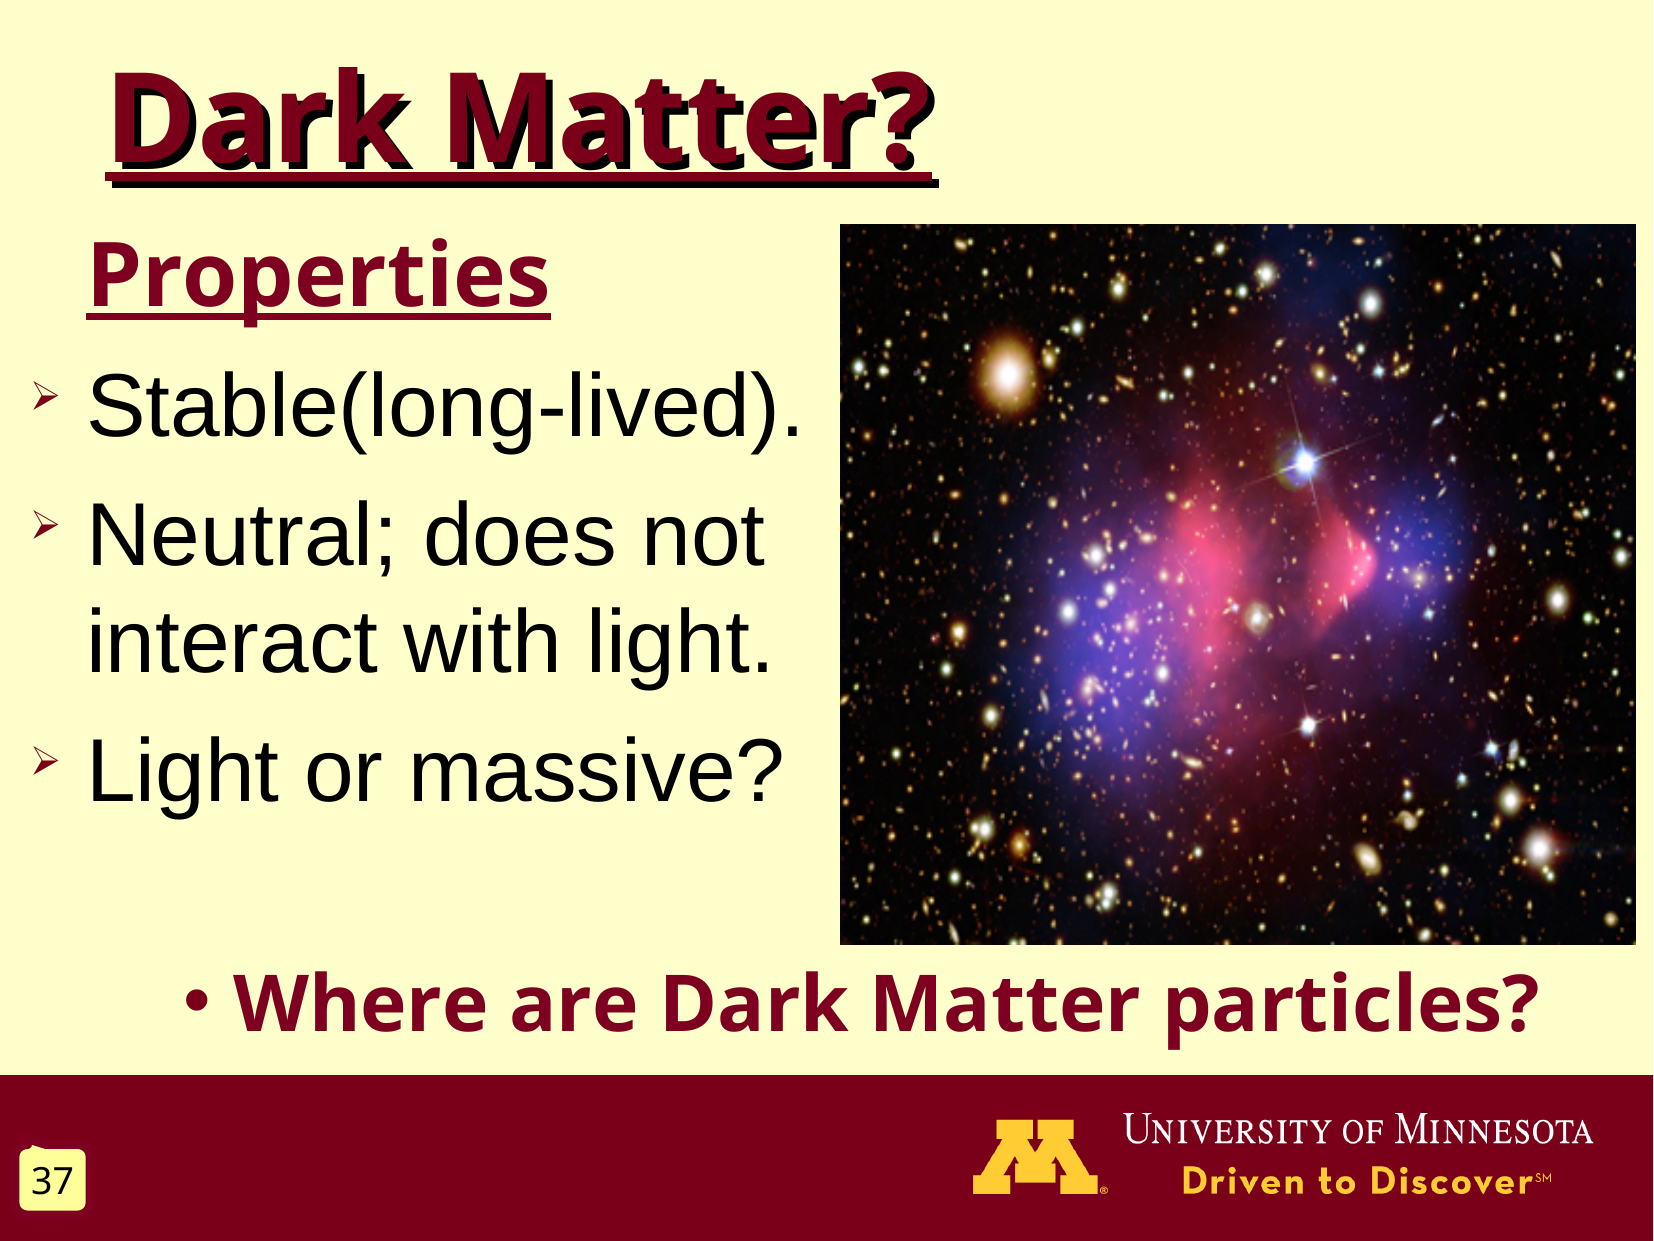

# Dark Matter?
Properties
Stable(long-lived).
Neutral; does not interact with light.
Light or massive?
Where are Dark Matter particles?
37